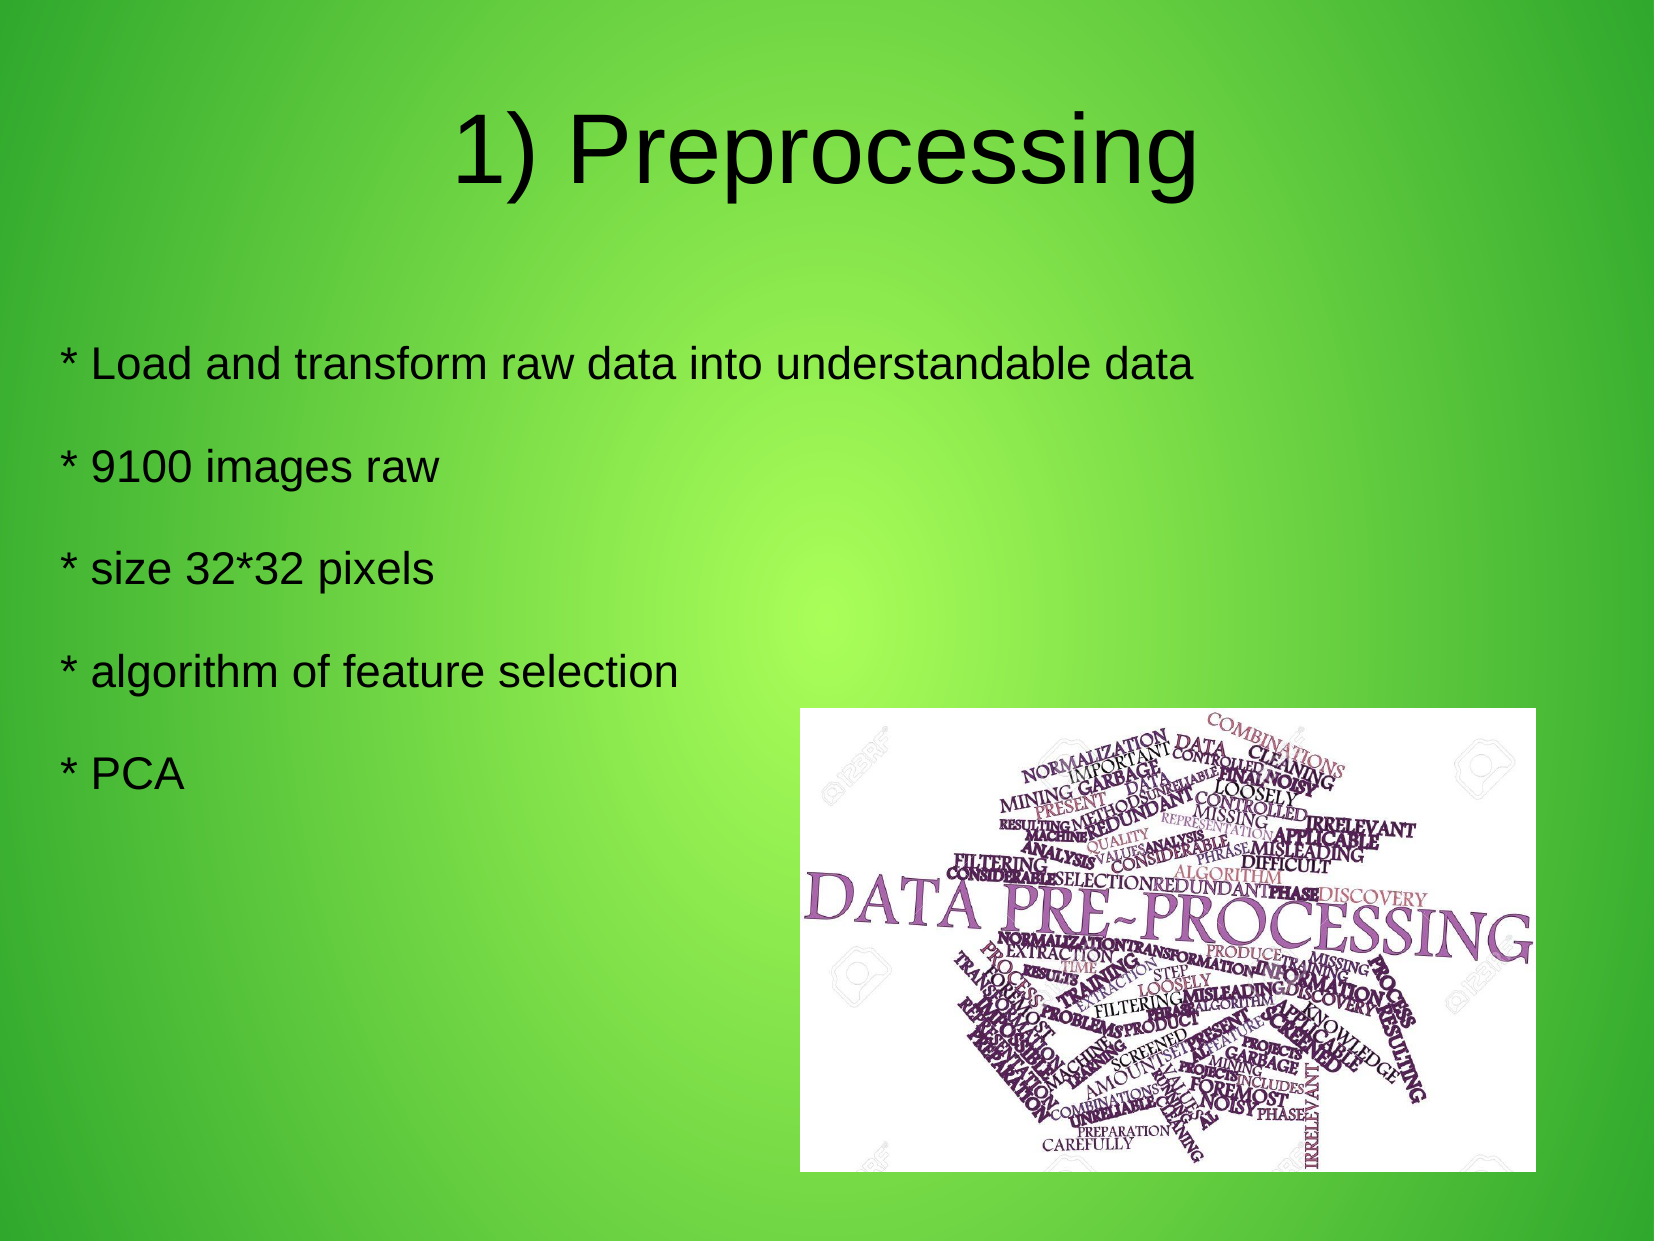

# 1) Preprocessing
* Load and transform raw data into understandable data
* 9100 images raw
* size 32*32 pixels
* algorithm of feature selection
* PCA